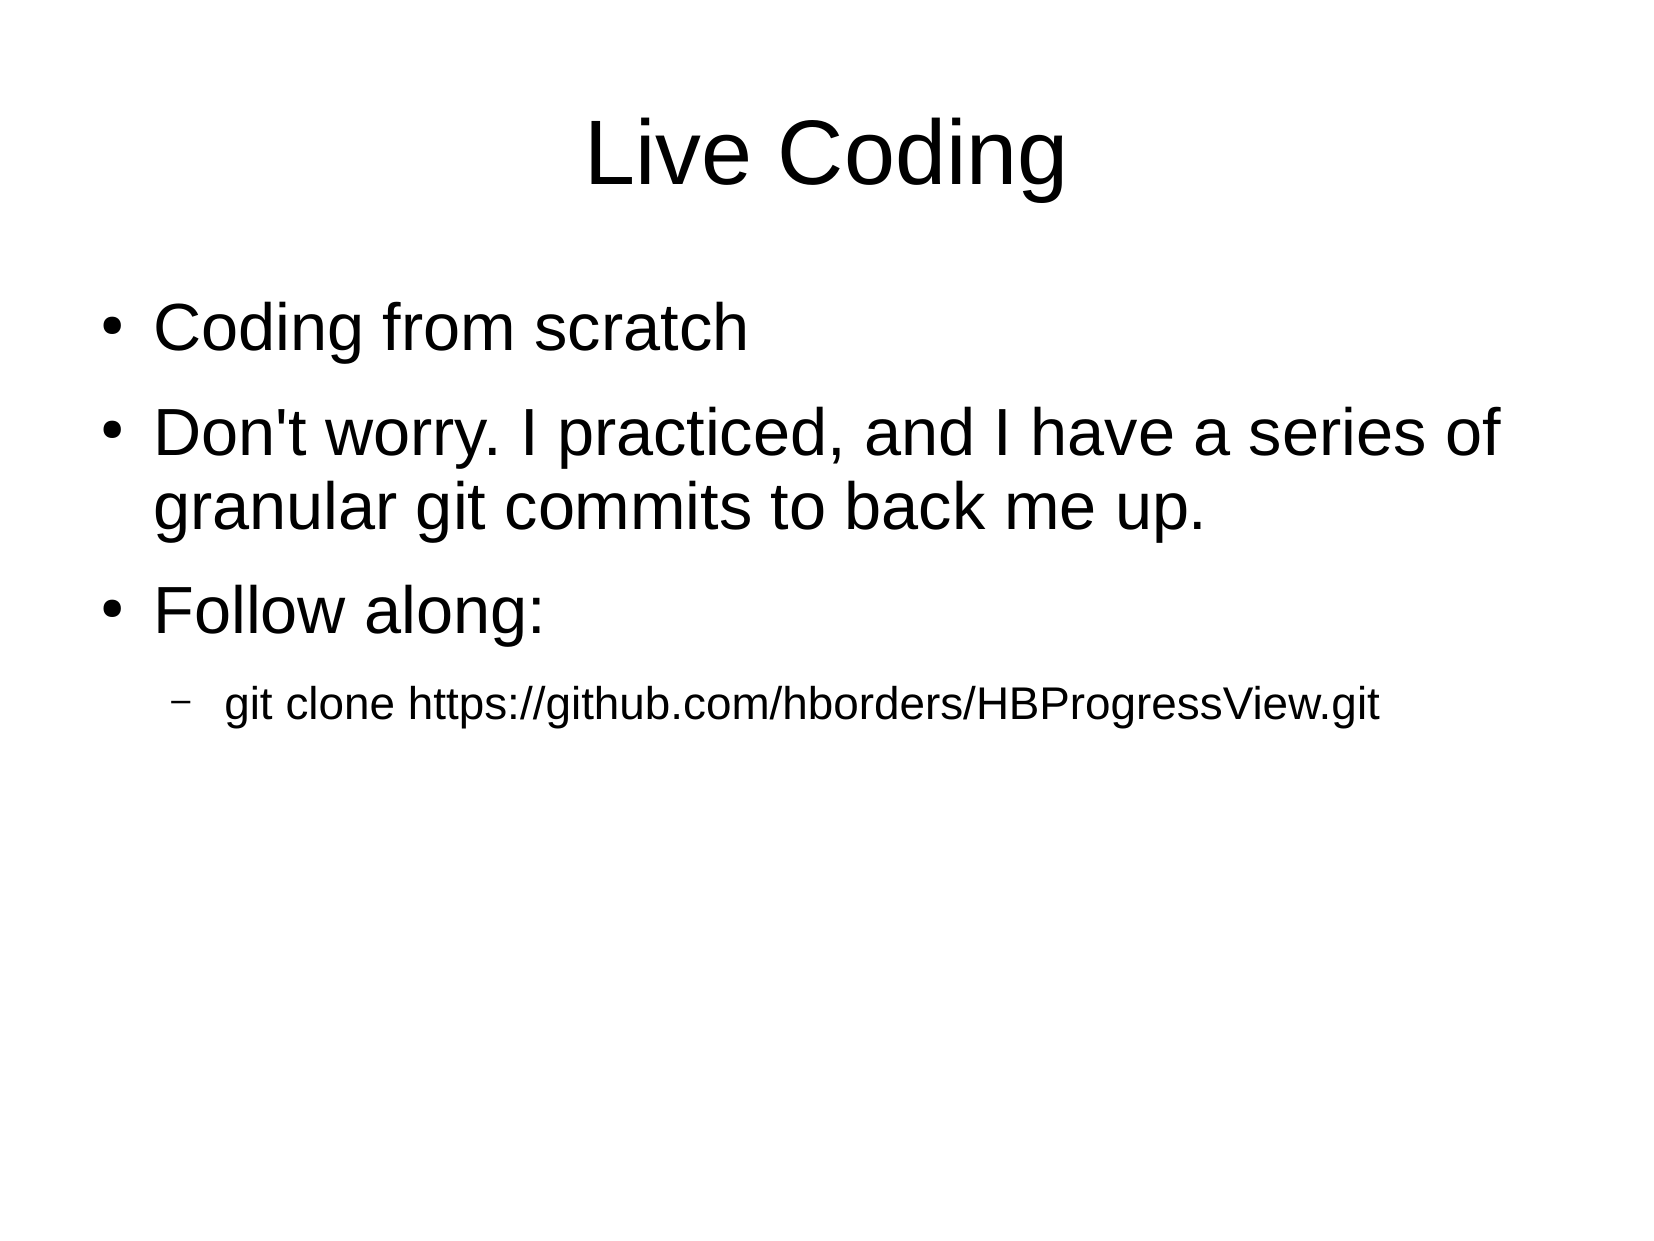

# Live Coding
Coding from scratch
Don't worry. I practiced, and I have a series of granular git commits to back me up.
Follow along:
git clone https://github.com/hborders/HBProgressView.git